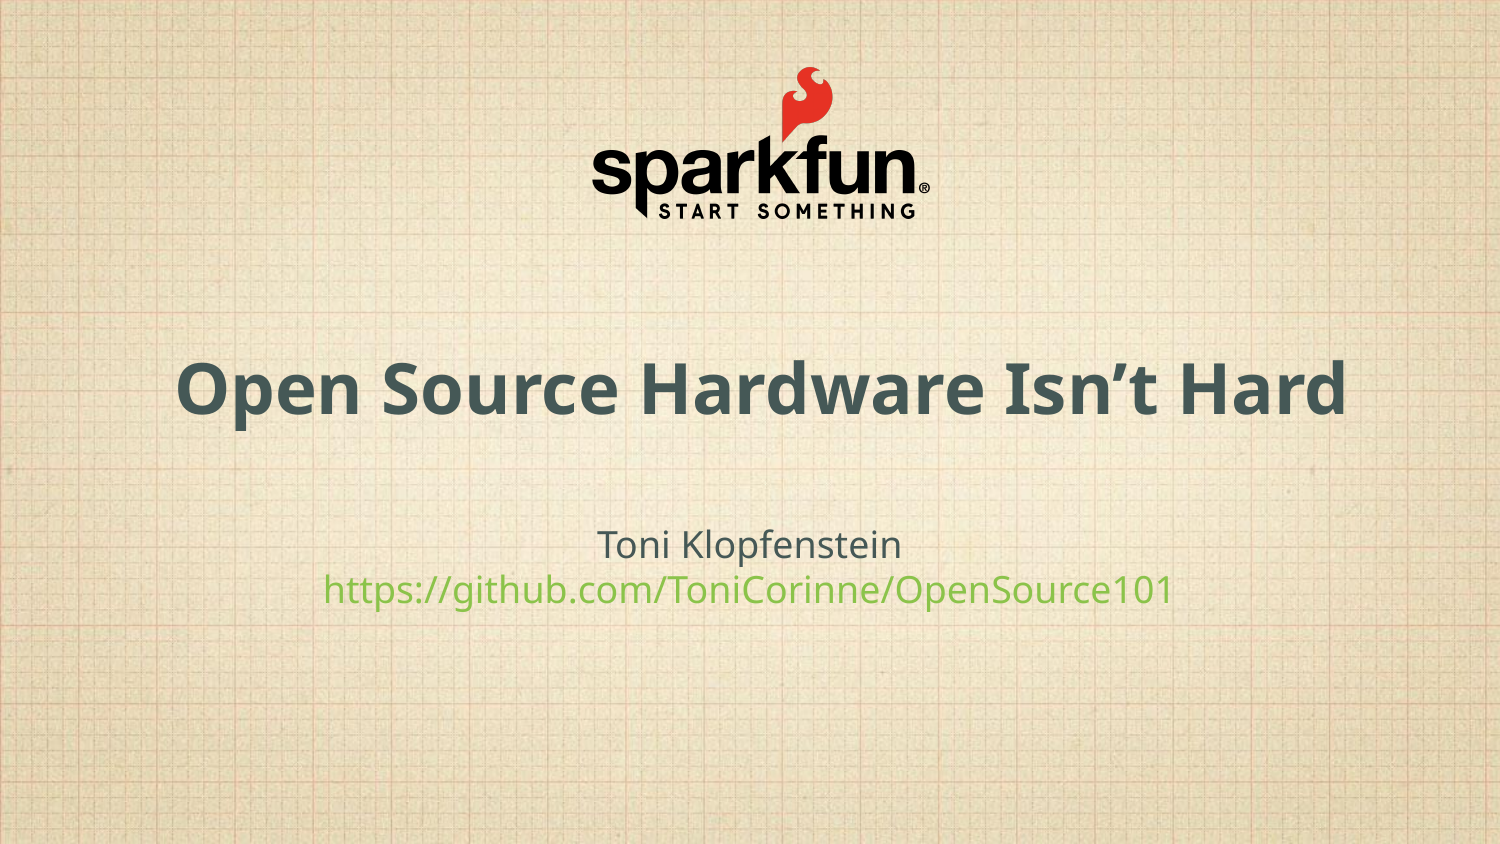

# Open Source Hardware Isn’t Hard
Toni Klopfenstein
https://github.com/ToniCorinne/OpenSource101